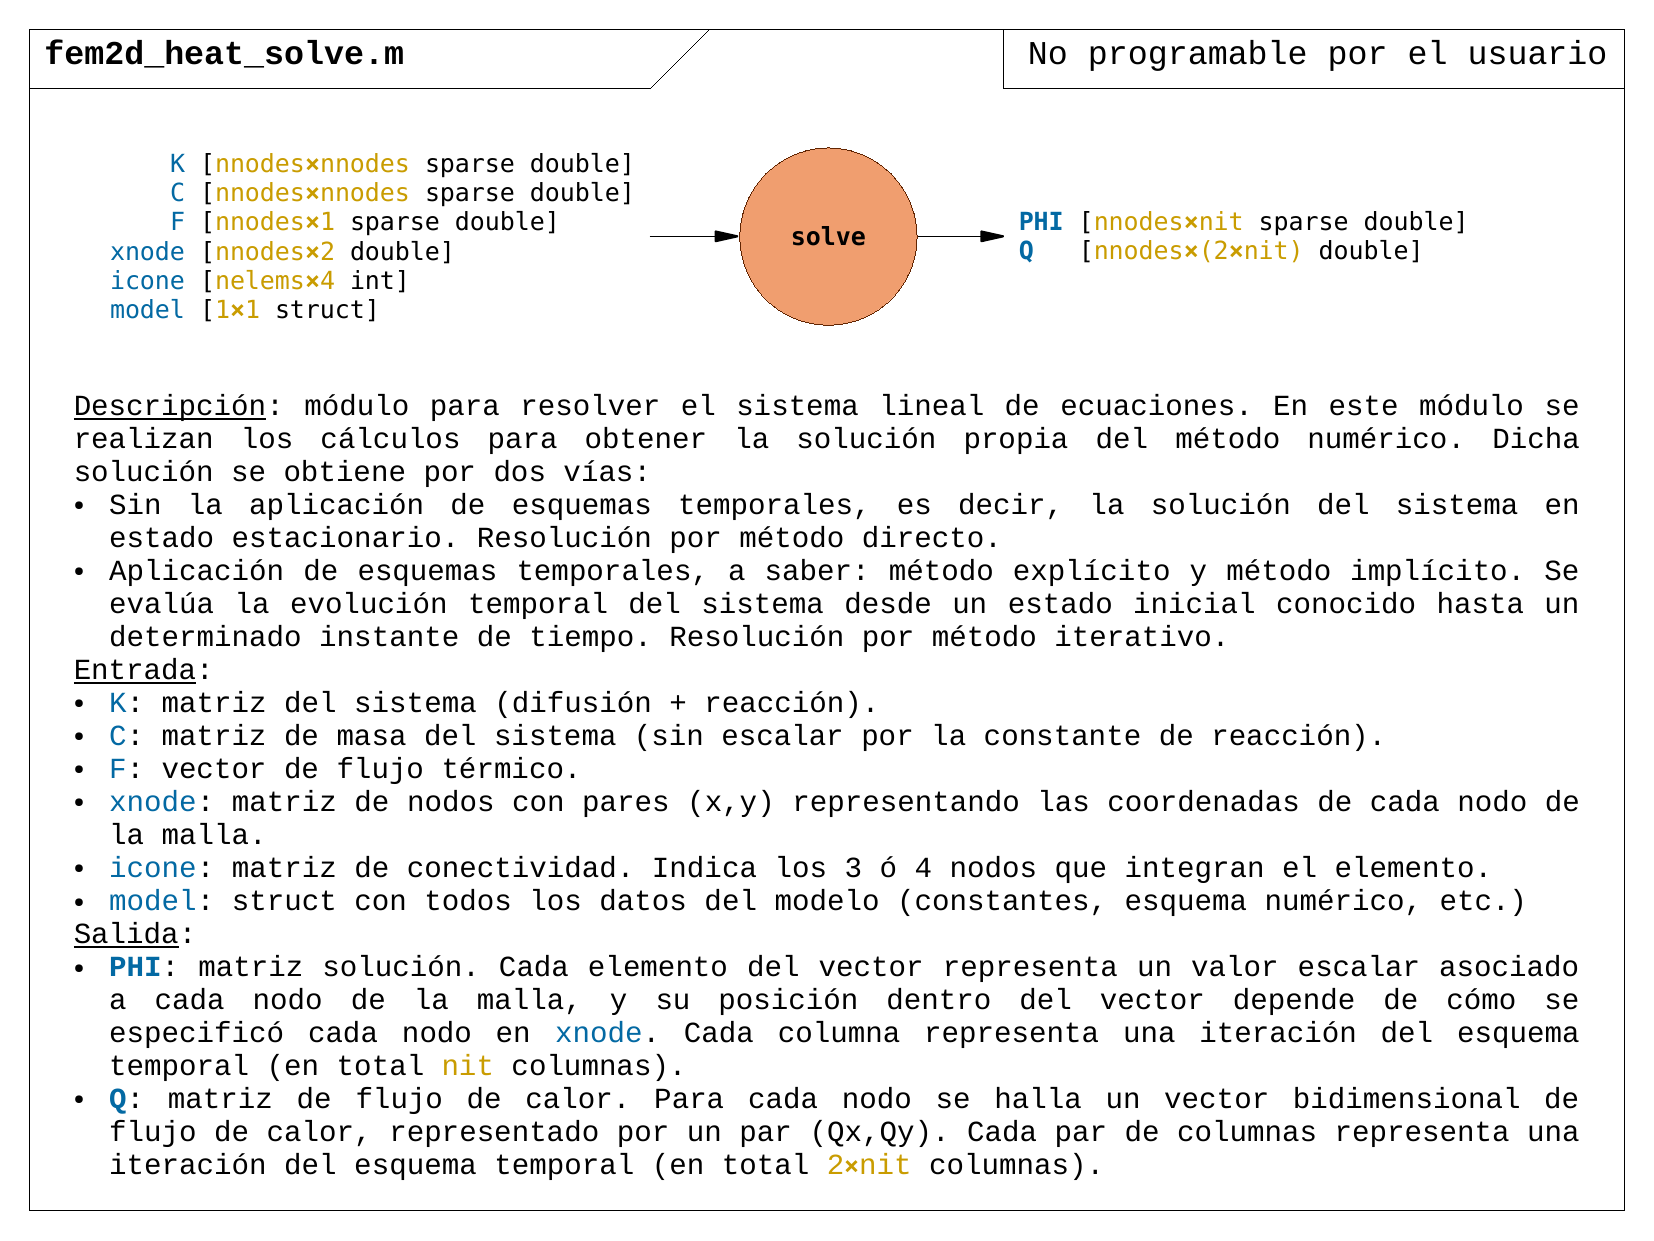

fem2d_heat_solve.m
No programable por el usuario
K [nnodes×nnodes sparse double]
C [nnodes×nnodes sparse double]
F [nnodes×1 sparse double]
xnode [nnodes×2 double]
icone [nelems×4 int]
model [1×1 struct]
solve
PHI [nnodes×nit sparse double]
Q [nnodes×(2×nit) double]
Descripción: módulo para resolver el sistema lineal de ecuaciones. En este módulo se realizan los cálculos para obtener la solución propia del método numérico. Dicha solución se obtiene por dos vías:
Sin la aplicación de esquemas temporales, es decir, la solución del sistema en estado estacionario. Resolución por método directo.
Aplicación de esquemas temporales, a saber: método explícito y método implícito. Se evalúa la evolución temporal del sistema desde un estado inicial conocido hasta un determinado instante de tiempo. Resolución por método iterativo.
Entrada:
K: matriz del sistema (difusión + reacción).
C: matriz de masa del sistema (sin escalar por la constante de reacción).
F: vector de flujo térmico.
xnode: matriz de nodos con pares (x,y) representando las coordenadas de cada nodo de la malla.
icone: matriz de conectividad. Indica los 3 ó 4 nodos que integran el elemento.
model: struct con todos los datos del modelo (constantes, esquema numérico, etc.)
Salida:
PHI: matriz solución. Cada elemento del vector representa un valor escalar asociado a cada nodo de la malla, y su posición dentro del vector depende de cómo se especificó cada nodo en xnode. Cada columna representa una iteración del esquema temporal (en total nit columnas).
Q: matriz de flujo de calor. Para cada nodo se halla un vector bidimensional de flujo de calor, representado por un par (Qx,Qy). Cada par de columnas representa una iteración del esquema temporal (en total 2×nit columnas).